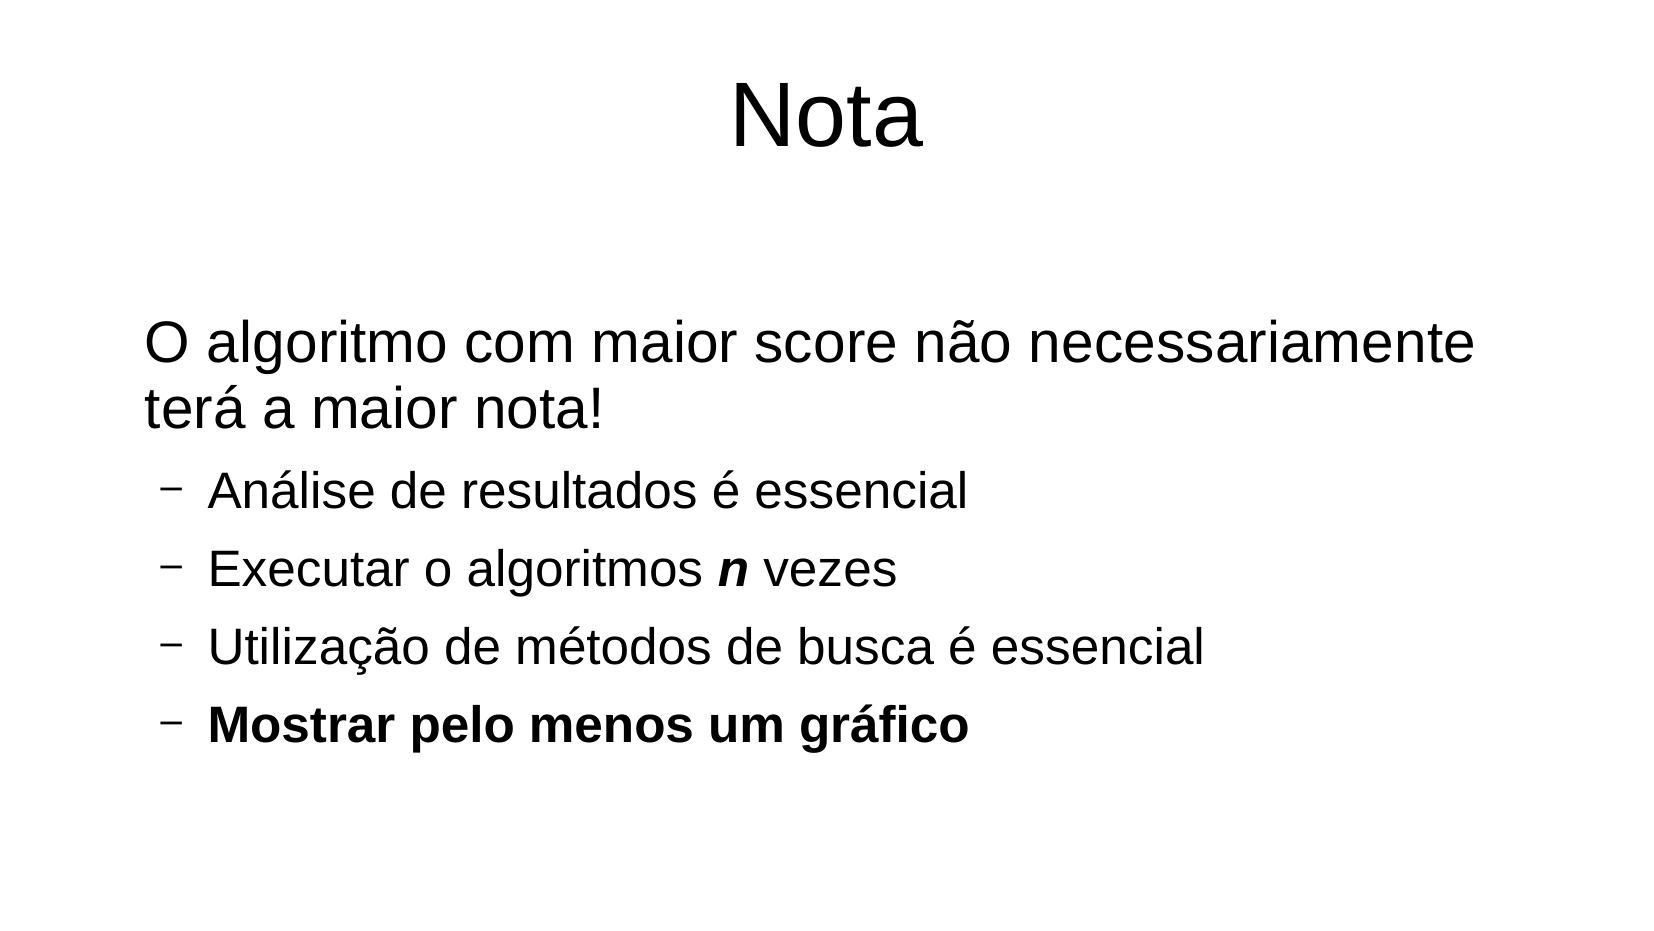

# Nota
O algoritmo com maior score não necessariamente terá a maior nota!
Análise de resultados é essencial
Executar o algoritmos n vezes
Utilização de métodos de busca é essencial
Mostrar pelo menos um gráfico